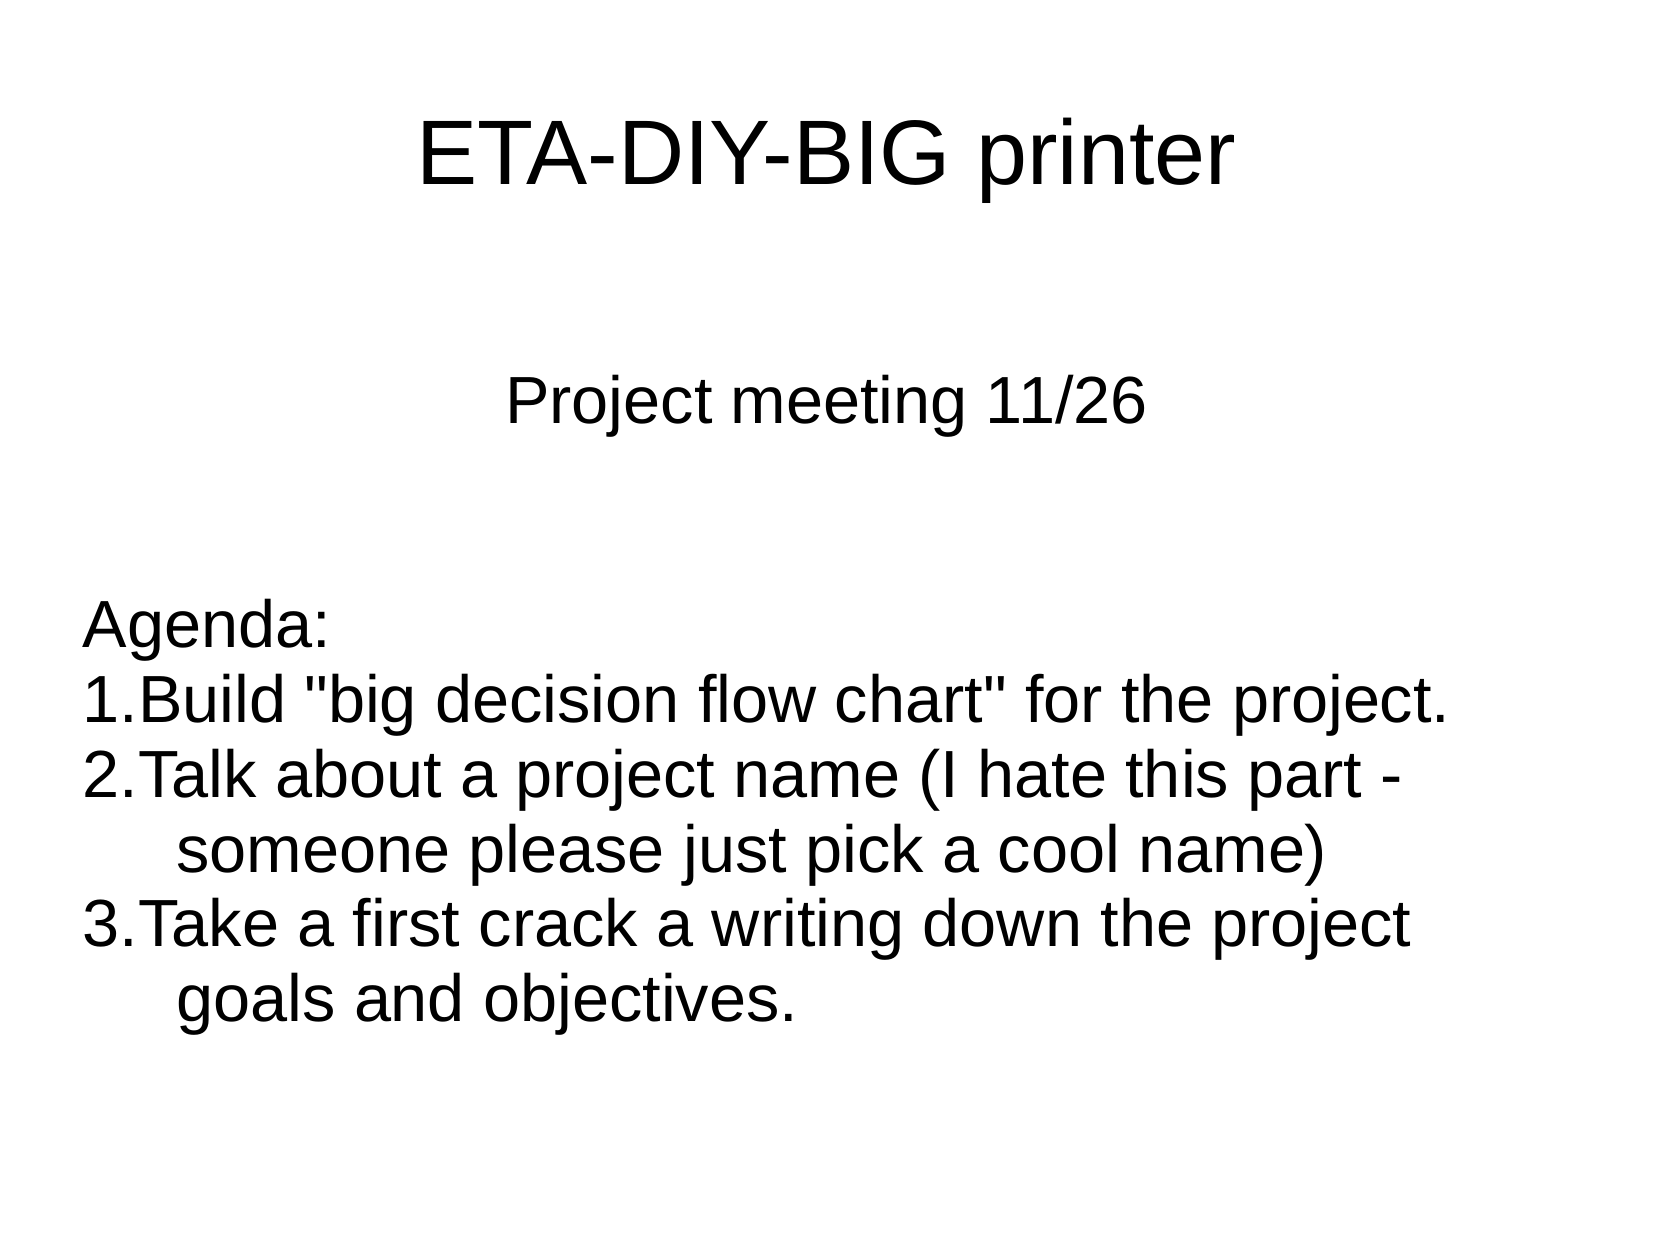

# ETA-DIY-BIG printer
Project meeting 11/26
Agenda:
Build "big decision flow chart" for the project.
Talk about a project name (I hate this part - someone please just pick a cool name)
Take a first crack a writing down the project goals and objectives.